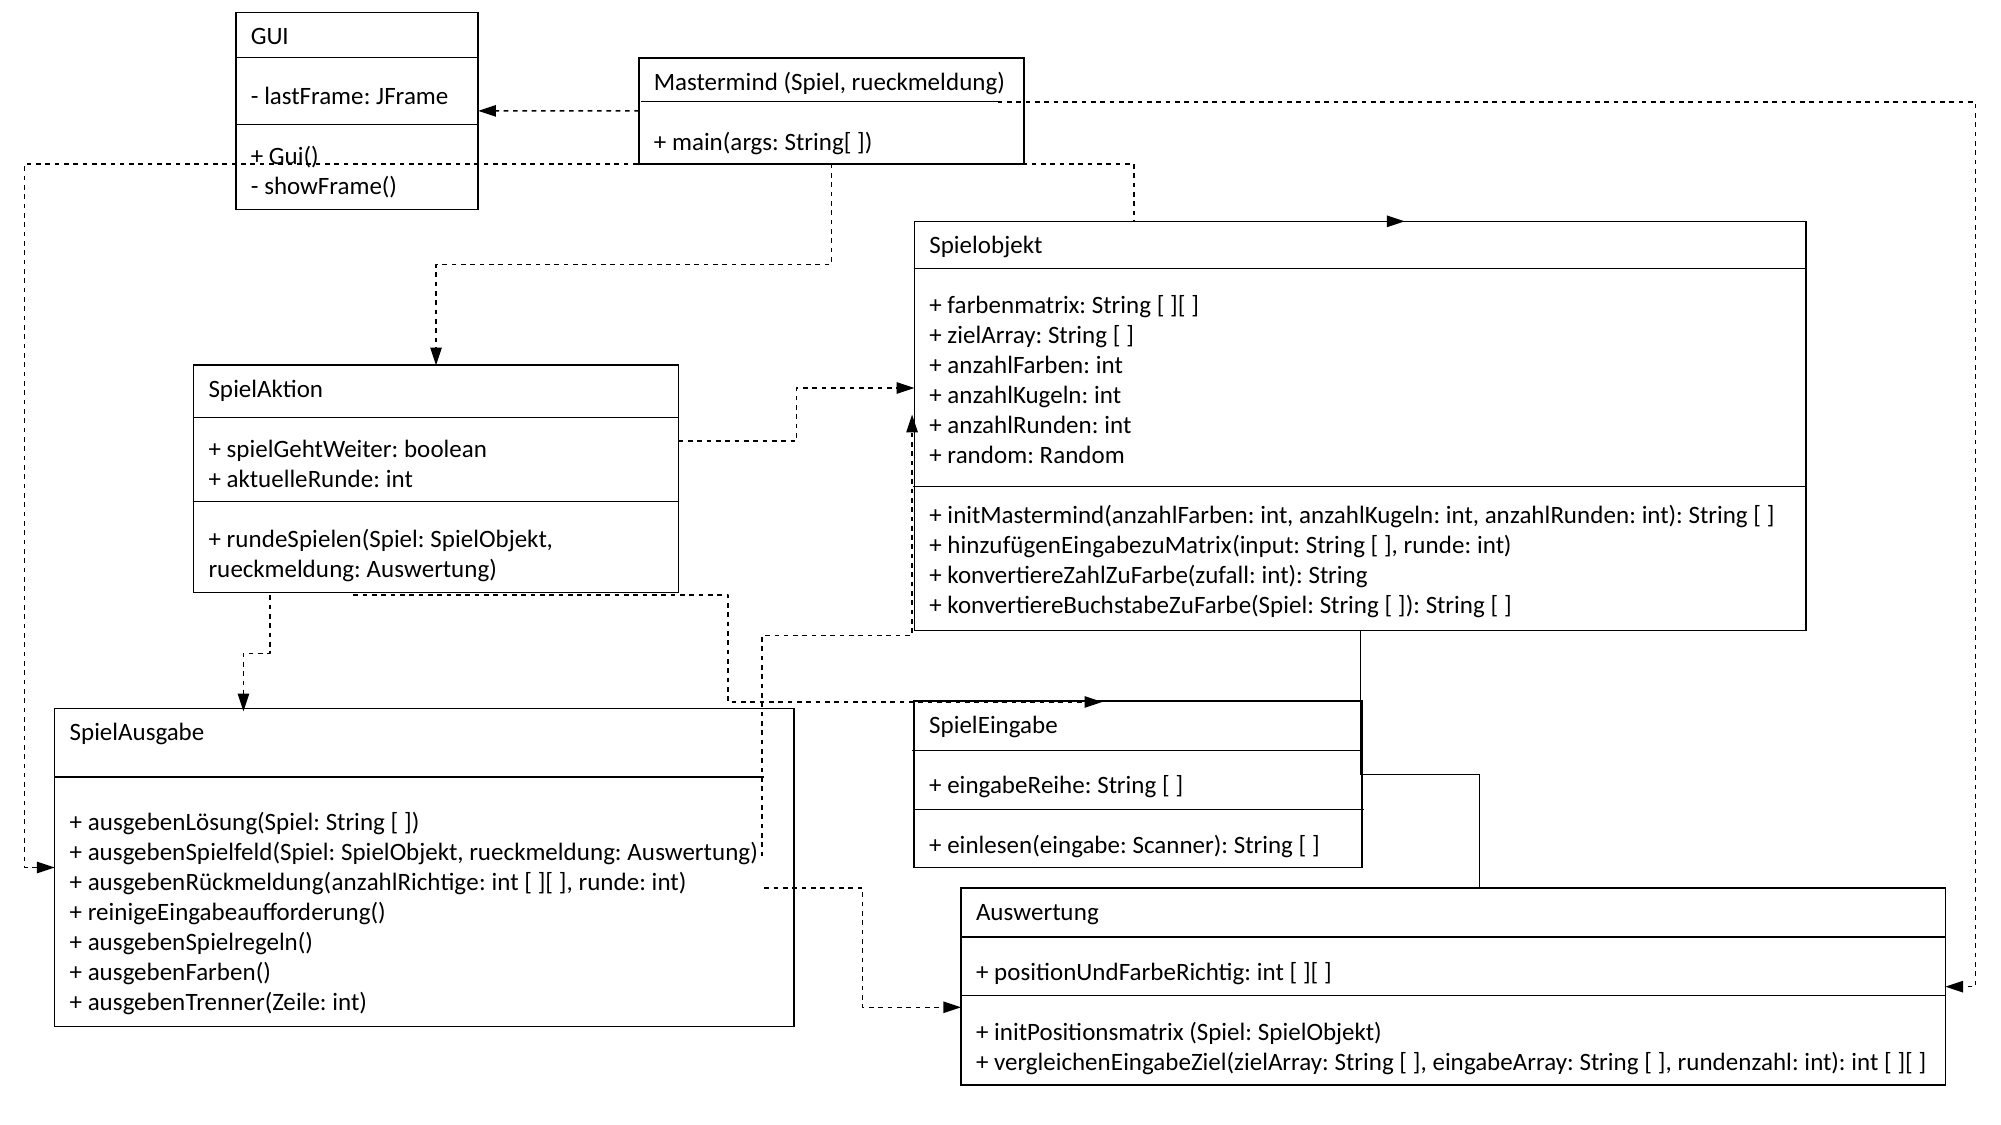

GUI
- lastFrame: JFrame
+ Gui()
- showFrame()
Mastermind (Spiel, rueckmeldung)
+ main(args: String[ ])
Spielobjekt
+ farbenmatrix: String [ ][ ]
+ zielArray: String [ ]
+ anzahlFarben: int
+ anzahlKugeln: int
+ anzahlRunden: int
+ random: Random
+ initMastermind(anzahlFarben: int, anzahlKugeln: int, anzahlRunden: int): String [ ]
+ hinzufügenEingabezuMatrix(input: String [ ], runde: int)
+ konvertiereZahlZuFarbe(zufall: int): String
+ konvertiereBuchstabeZuFarbe(Spiel: String [ ]): String [ ]
SpielAktion
+ spielGehtWeiter: boolean
+ aktuelleRunde: int
+ rundeSpielen(Spiel: SpielObjekt, rueckmeldung: Auswertung)
SpielEingabe
+ eingabeReihe: String [ ]
+ einlesen(eingabe: Scanner): String [ ]
SpielAusgabe
+ ausgebenLösung(Spiel: String [ ])
+ ausgebenSpielfeld(Spiel: SpielObjekt, rueckmeldung: Auswertung)
+ ausgebenRückmeldung(anzahlRichtige: int [ ][ ], runde: int)
+ reinigeEingabeaufforderung()
+ ausgebenSpielregeln()
+ ausgebenFarben()
+ ausgebenTrenner(Zeile: int)
Auswertung
+ positionUndFarbeRichtig: int [ ][ ]
+ initPositionsmatrix (Spiel: SpielObjekt)
+ vergleichenEingabeZiel(zielArray: String [ ], eingabeArray: String [ ], rundenzahl: int): int [ ][ ]